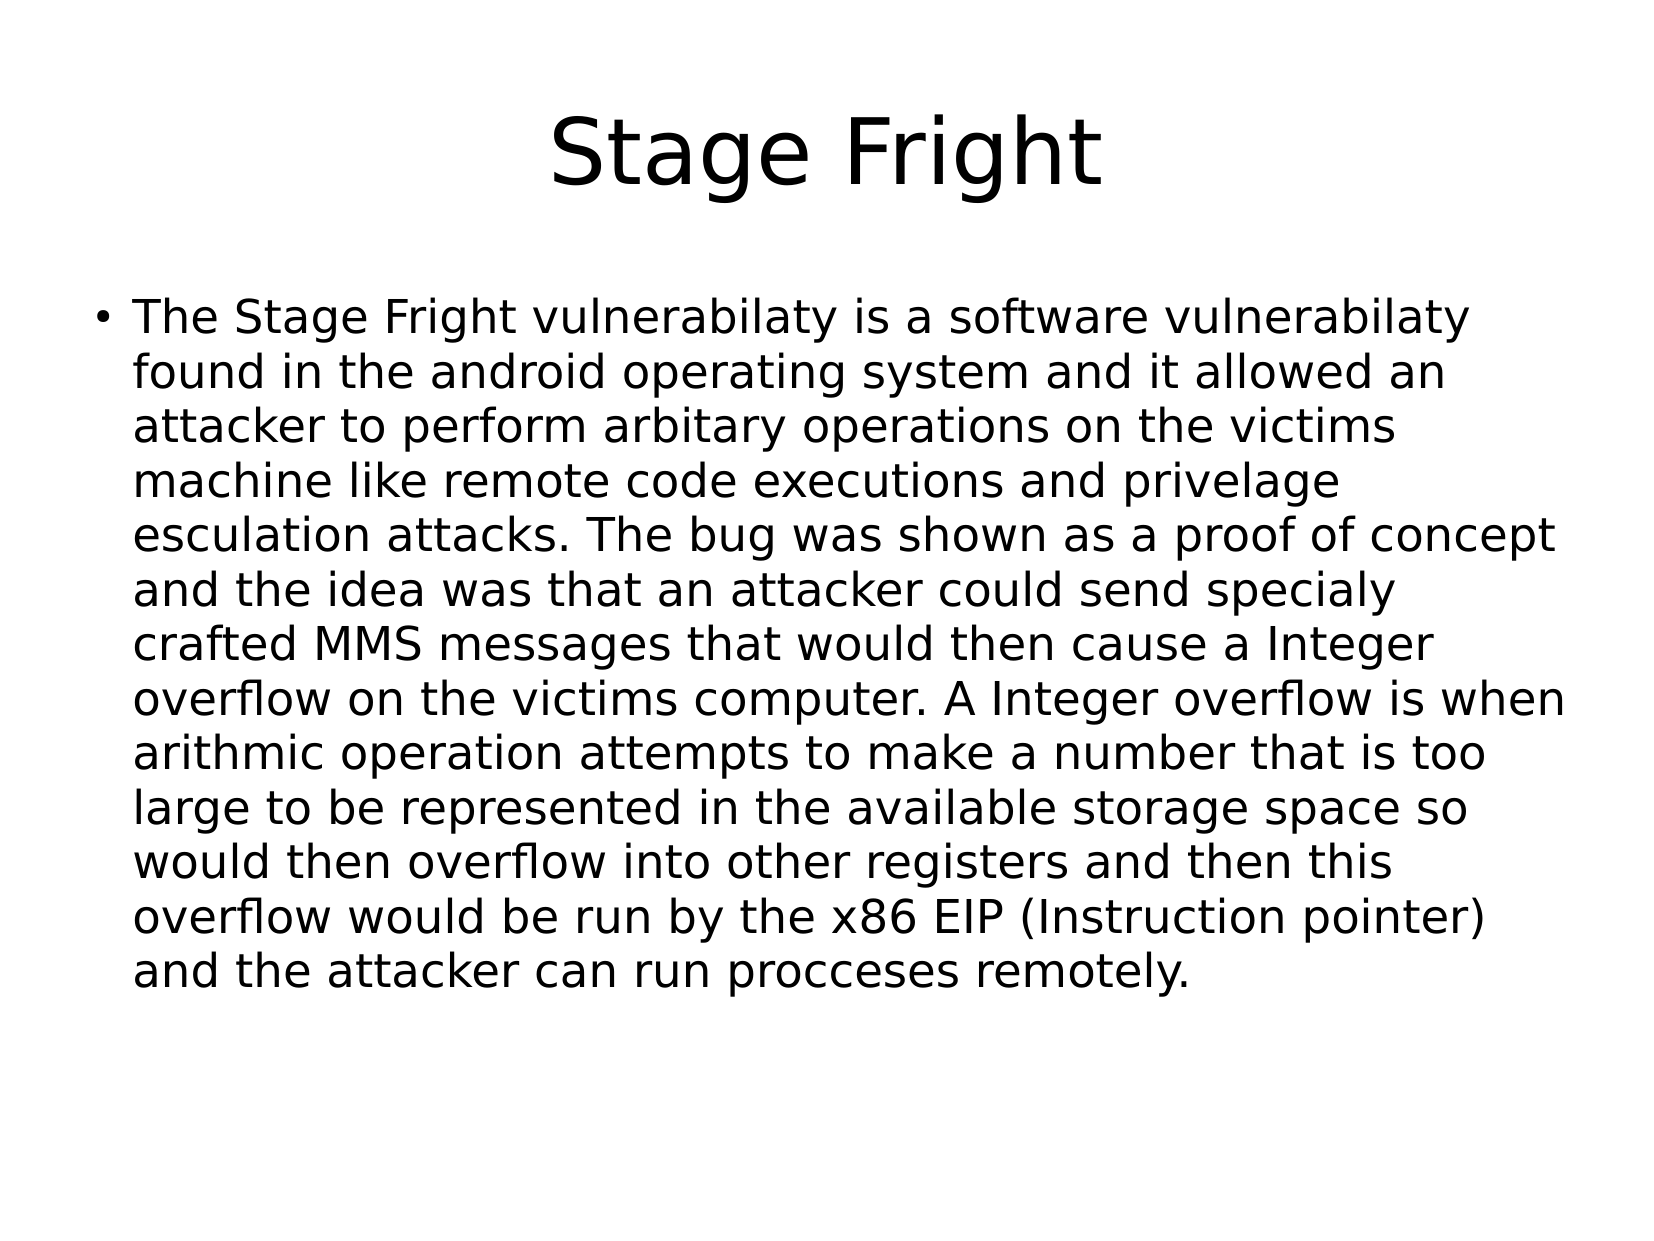

# Stage Fright
The Stage Fright vulnerabilaty is a software vulnerabilaty found in the android operating system and it allowed an attacker to perform arbitary operations on the victims machine like remote code executions and privelage esculation attacks. The bug was shown as a proof of concept and the idea was that an attacker could send specialy crafted MMS messages that would then cause a Integer overflow on the victims computer. A Integer overflow is when arithmic operation attempts to make a number that is too large to be represented in the available storage space so would then overflow into other registers and then this overflow would be run by the x86 EIP (Instruction pointer) and the attacker can run procceses remotely.